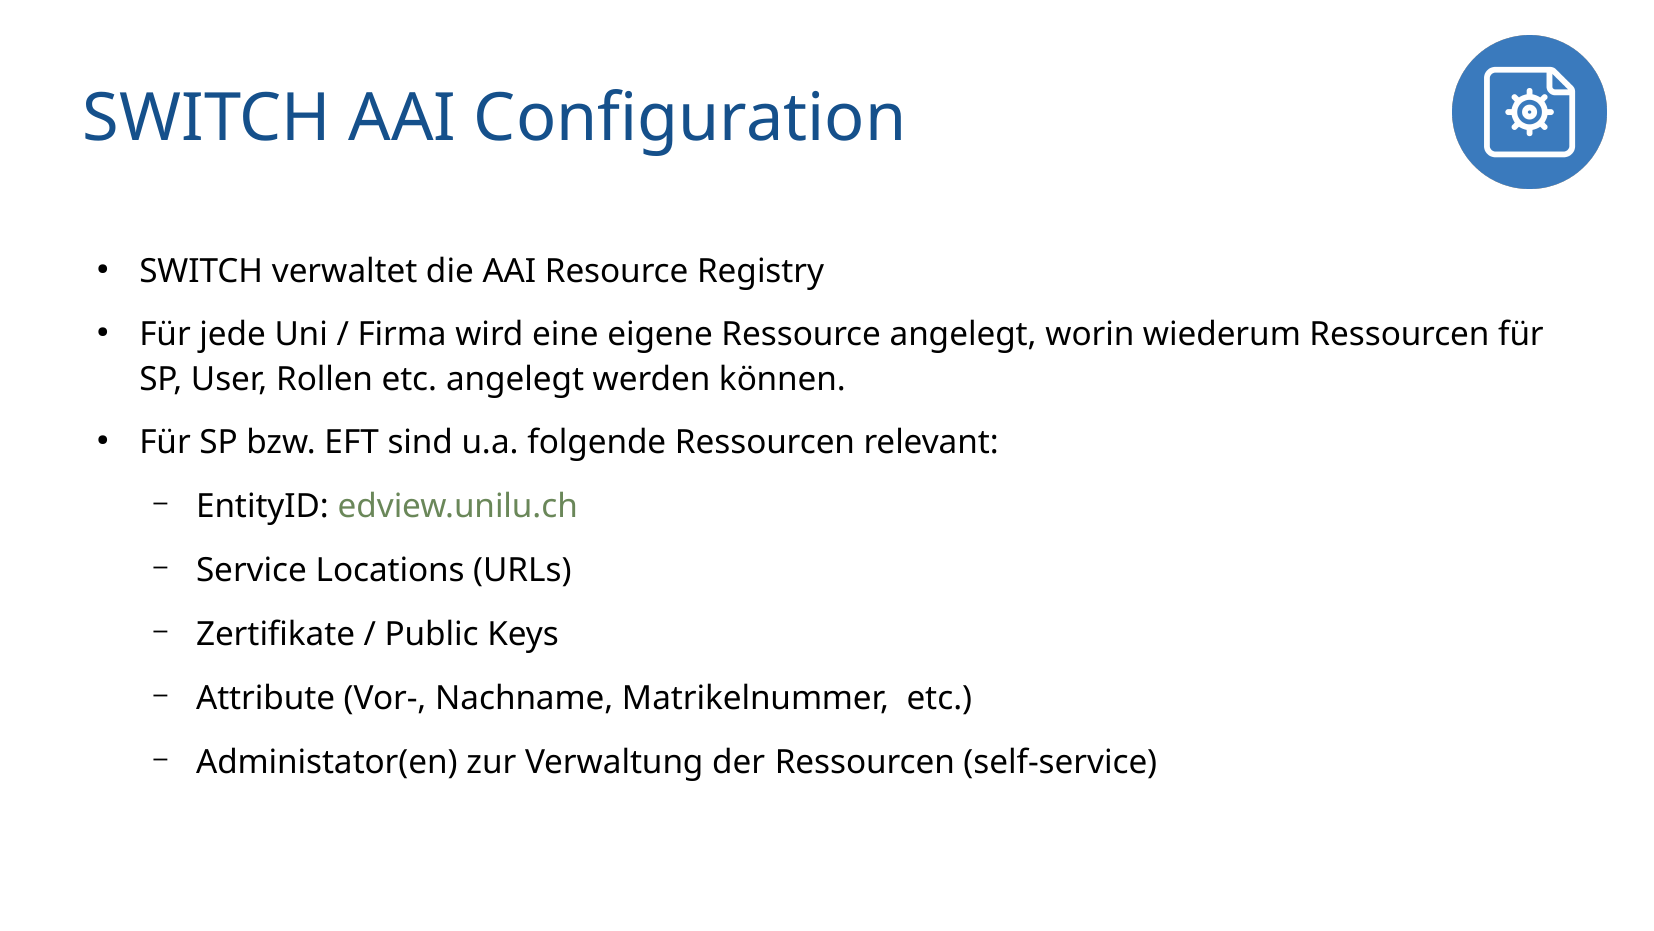

# SWITCH AAI Configuration
SWITCH verwaltet die AAI Resource Registry
Für jede Uni / Firma wird eine eigene Ressource angelegt, worin wiederum Ressourcen für SP, User, Rollen etc. angelegt werden können.
Für SP bzw. EFT sind u.a. folgende Ressourcen relevant:
EntityID: edview.unilu.ch
Service Locations (URLs)
Zertifikate / Public Keys
Attribute (Vor-, Nachname, Matrikelnummer, etc.)
Administator(en) zur Verwaltung der Ressourcen (self-service)